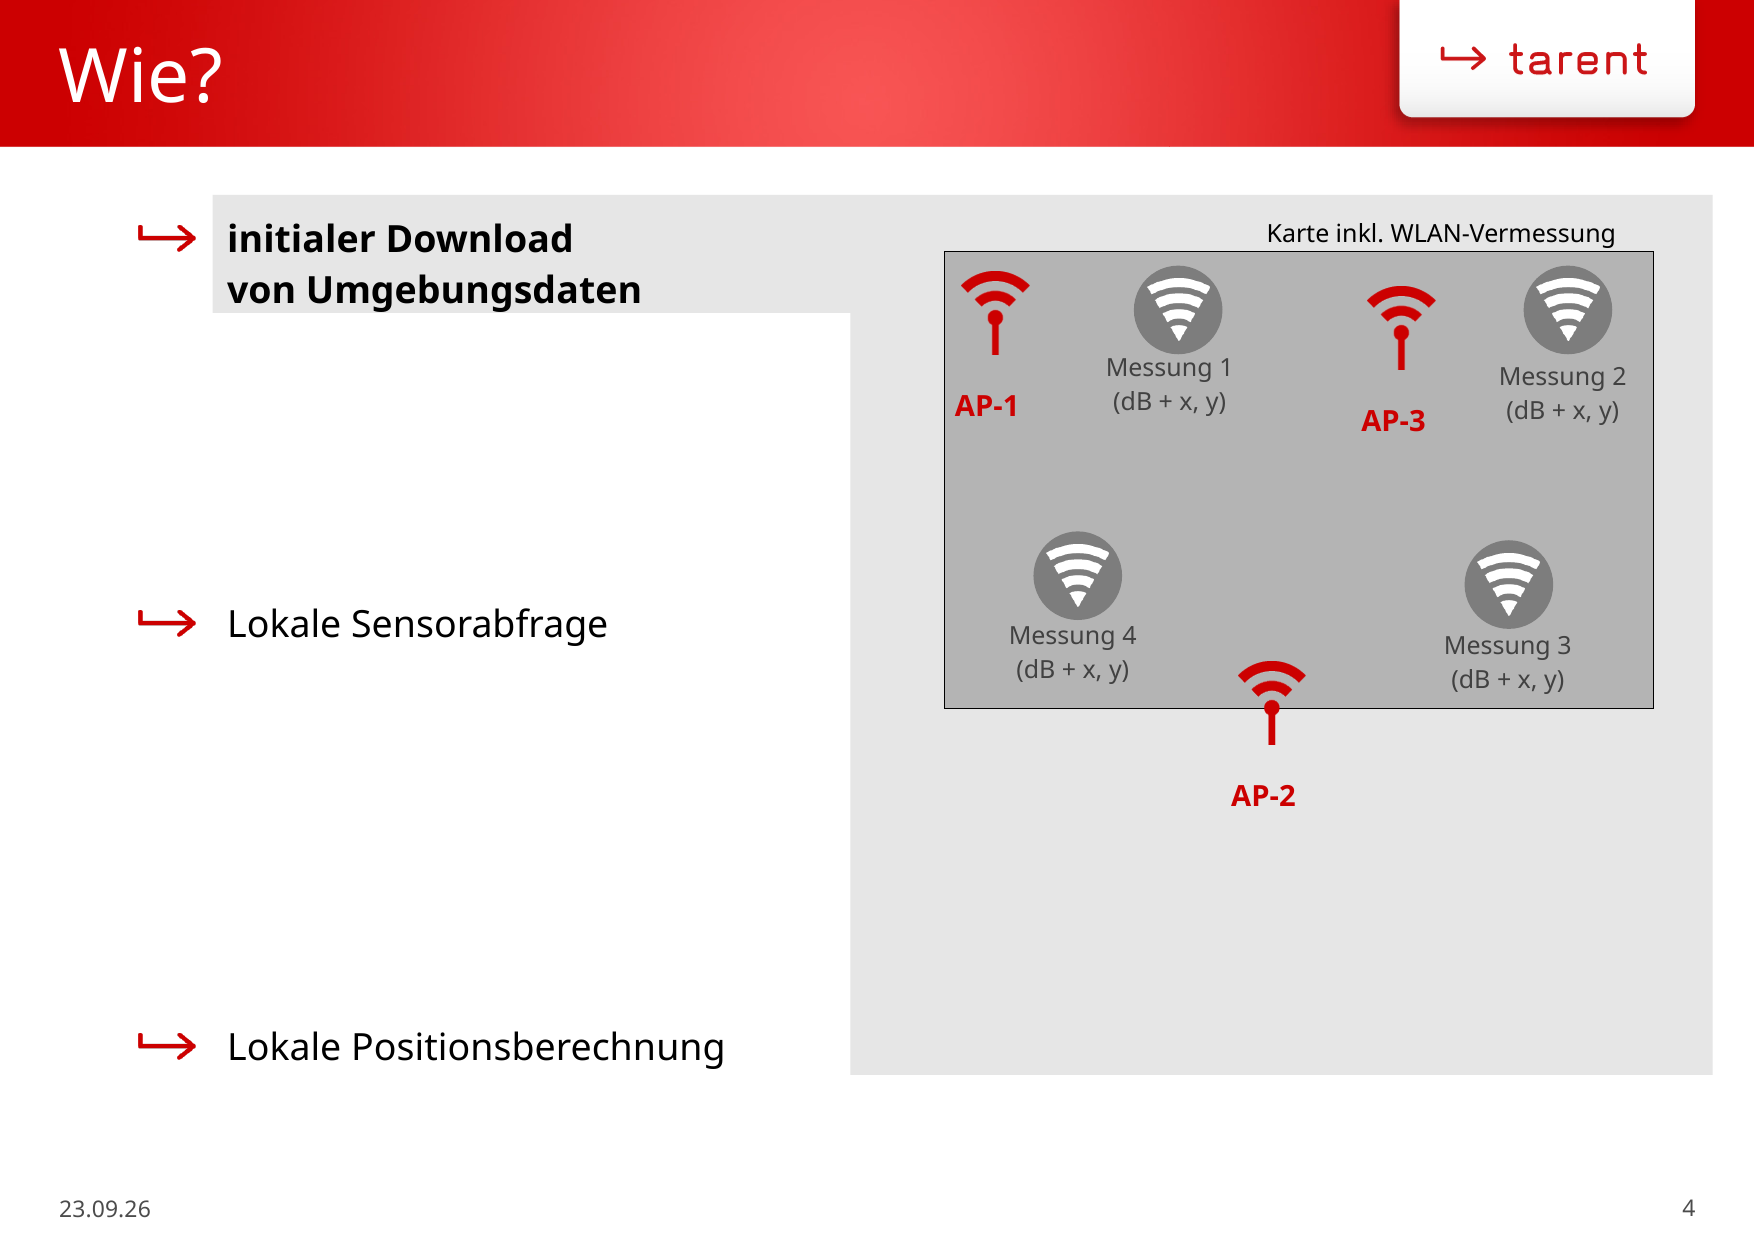

# Wie?
Karte inkl. WLAN-Vermessung
initialer Download
von Umgebungsdaten
Lokale Sensorabfrage
Lokale Positionsberechnung
Messung 1
(dB + x, y)
Messung 2
(dB + x, y)
AP-1
AP-3
Messung 4
(dB + x, y)
Messung 3
(dB + x, y)
AP-2